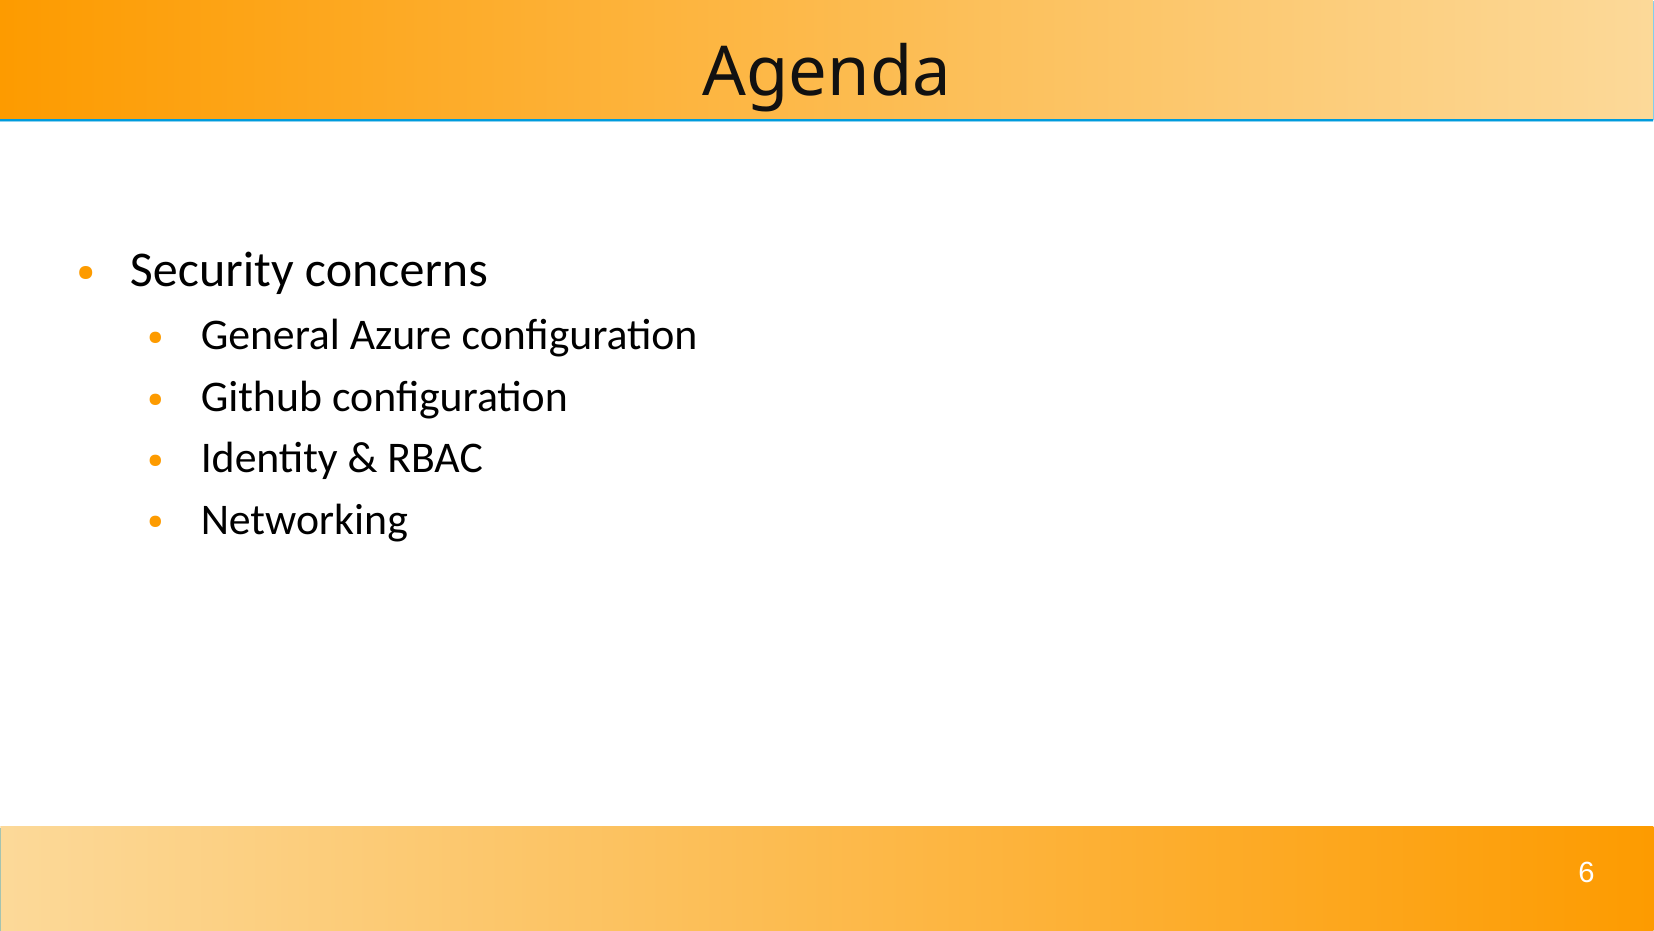

# Agenda
Security concerns
General Azure configuration
Github configuration
Identity & RBAC
Networking
6